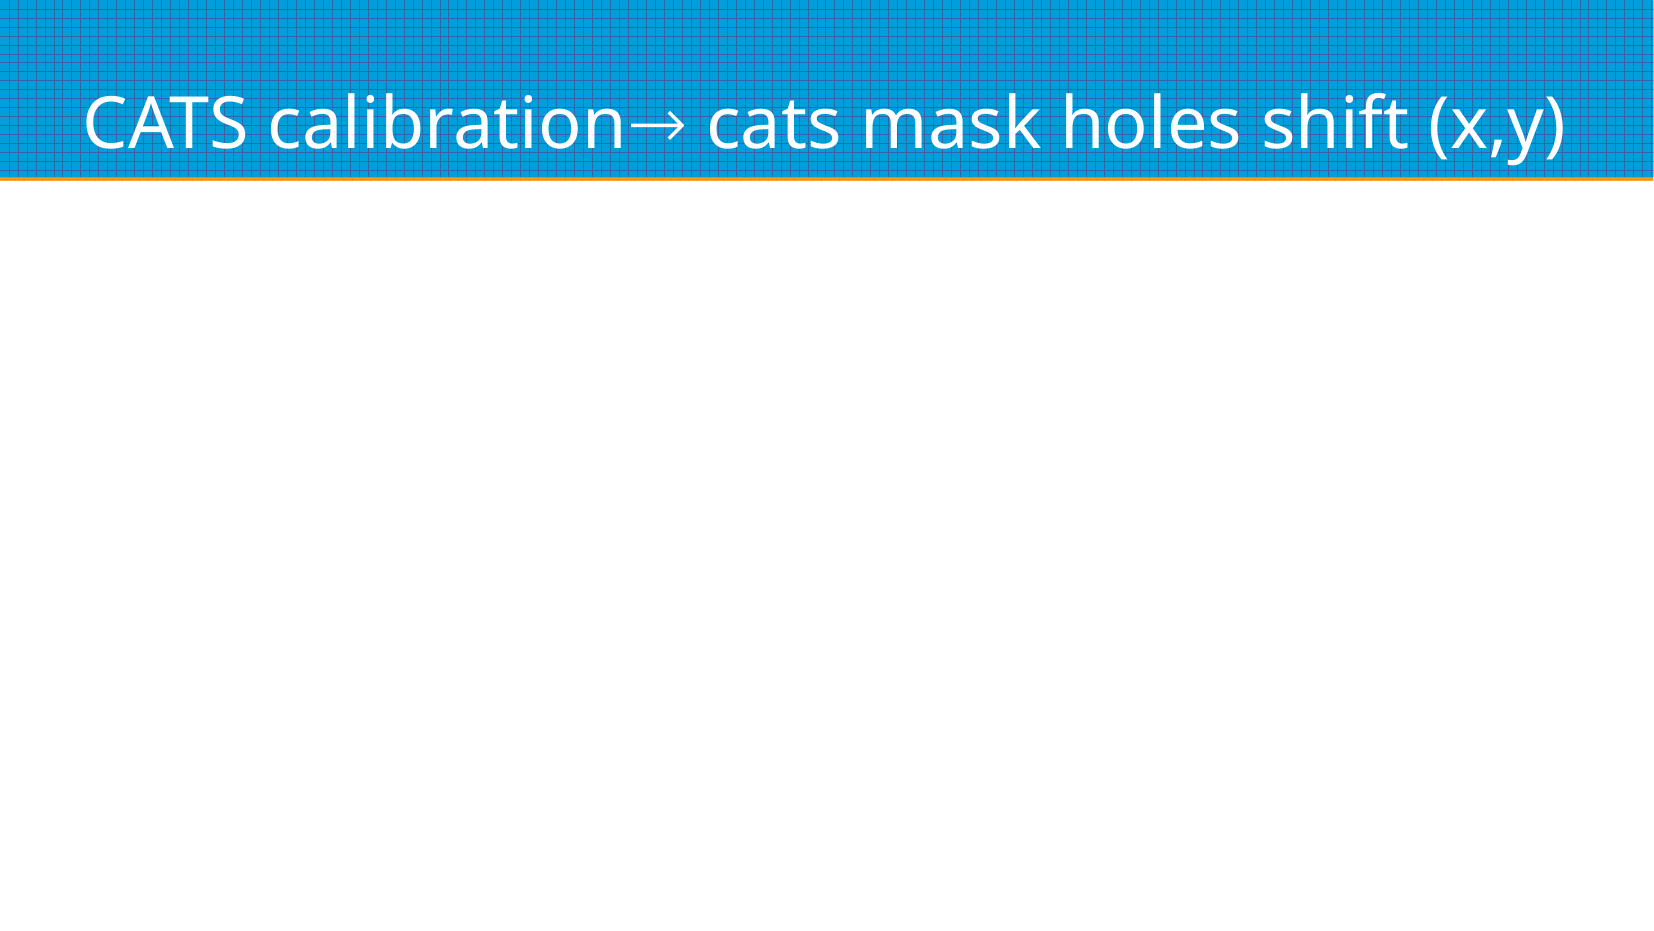

# CATS calibration→ cats mask holes shift (x,y)